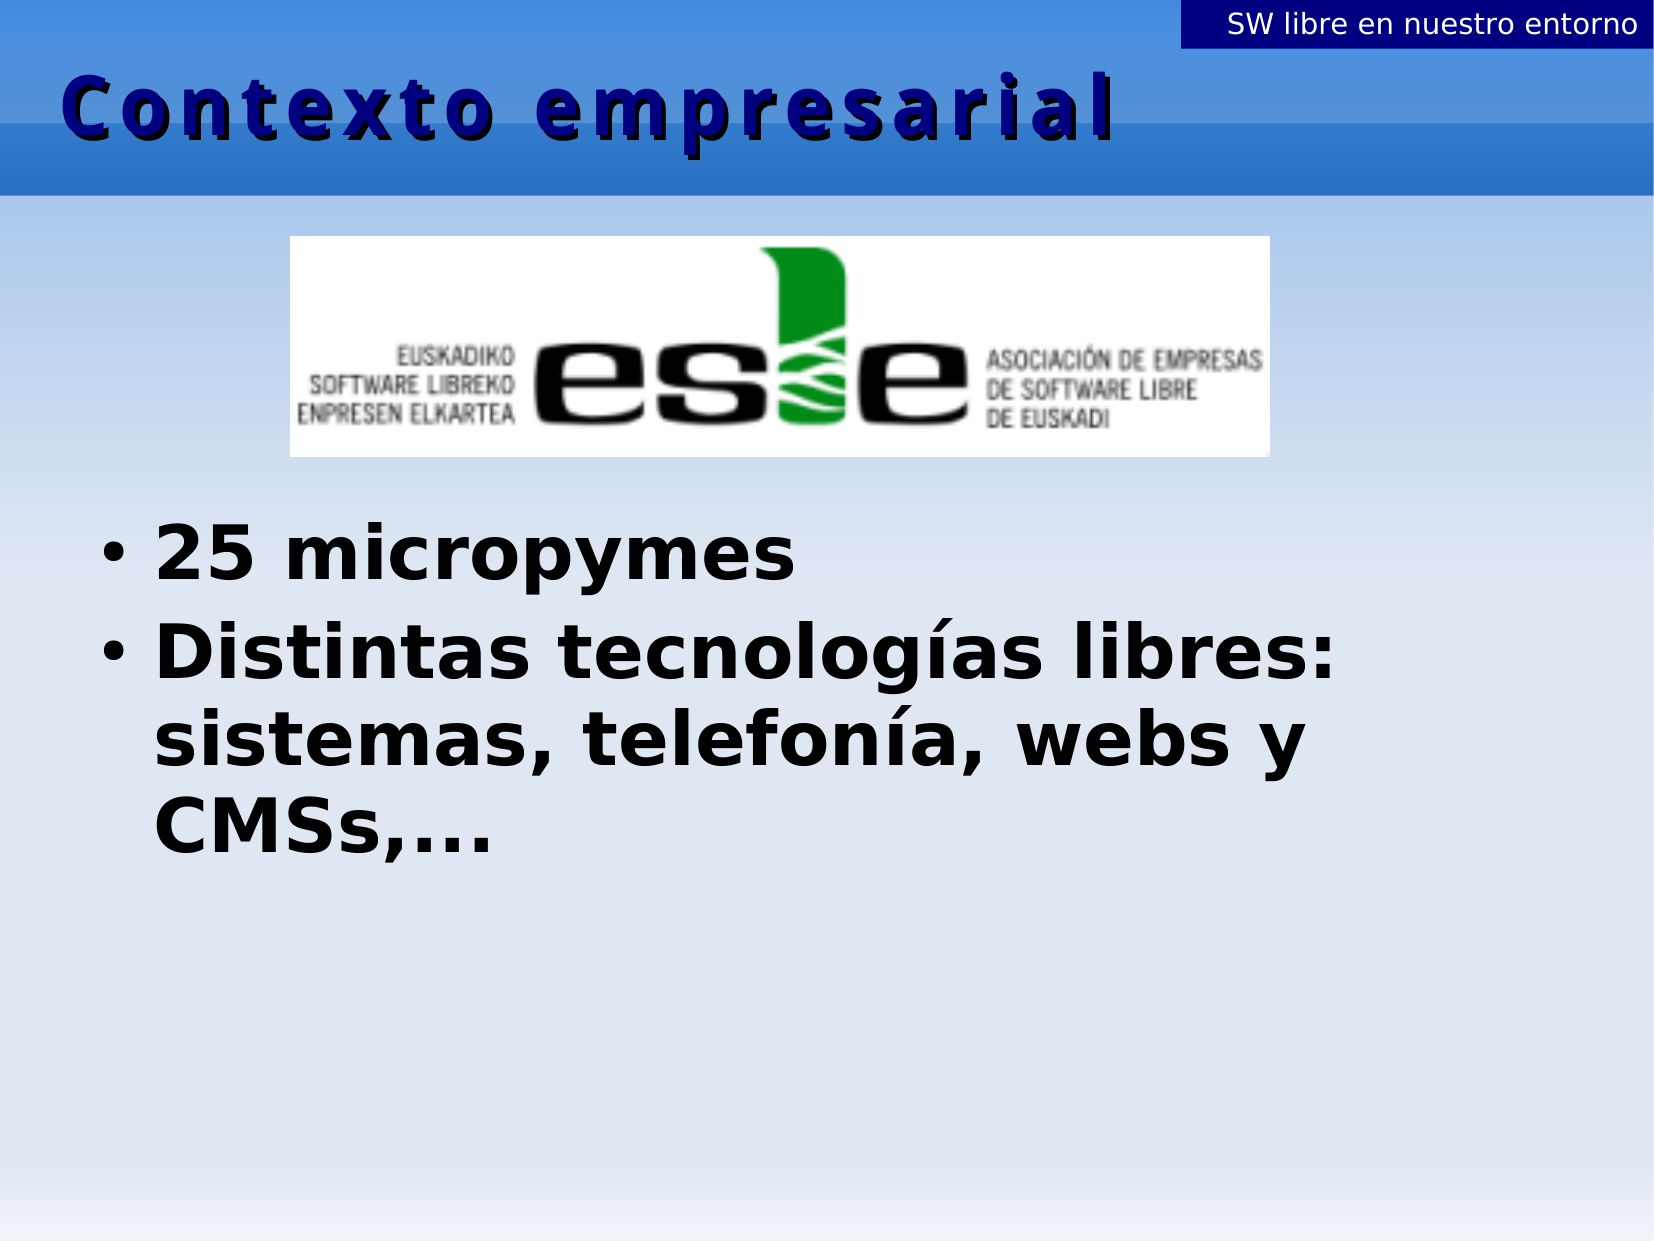

SW libre en nuestro entorno
# Contexto empresarial
25 micropymes
Distintas tecnologías libres:
sistemas, telefonía, webs y CMSs,...